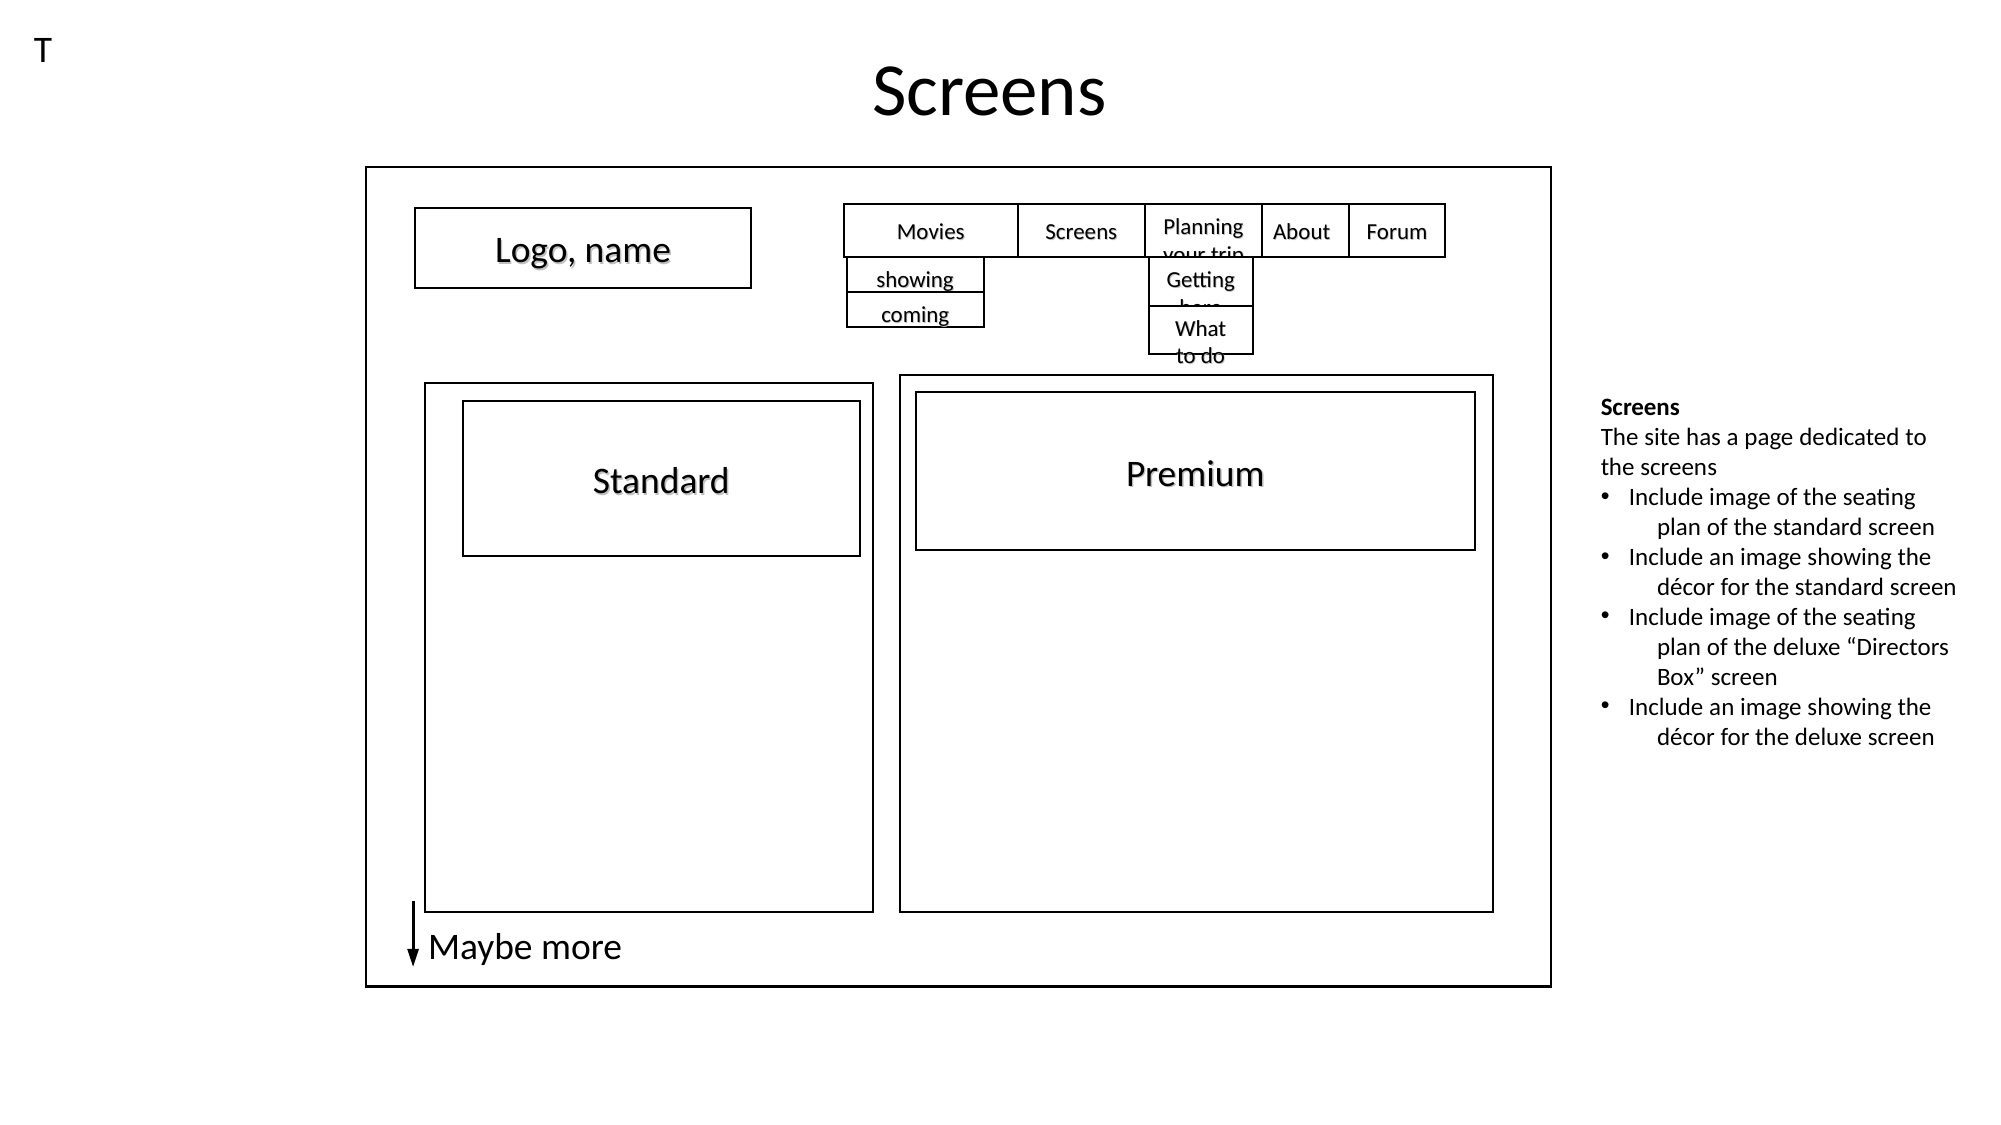

T
Screens
Movies
Screens
Planning your trip
About
Forum
Logo, name
showing
Getting here
coming
What to do
Screens
The site has a page dedicated to the screens
Include image of the seating plan of the standard screen
Include an image showing the décor for the standard screen
Include image of the seating plan of the deluxe “Directors Box” screen
Include an image showing the décor for the deluxe screen
Premium
Standard
Maybe more